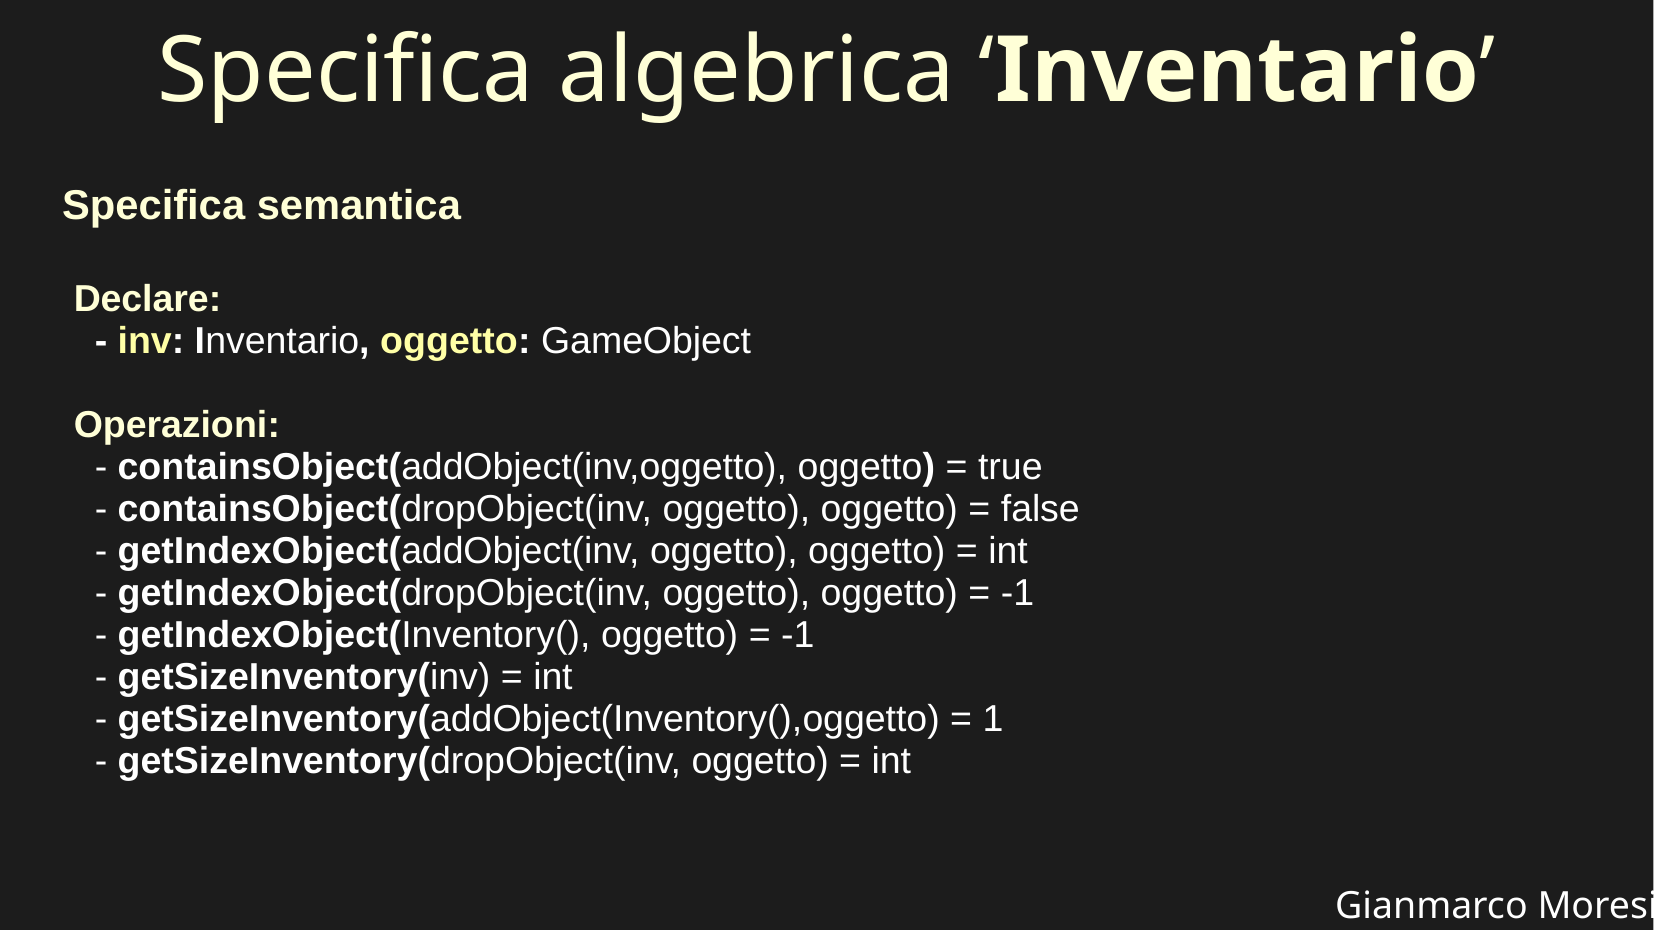

# Specifica algebrica ‘Inventario’
Specifica semantica
Declare:
 - inv: Inventario, oggetto: GameObject
Operazioni:
 - containsObject(addObject(inv,oggetto), oggetto) = true
 - containsObject(dropObject(inv, oggetto), oggetto) = false
 - getIndexObject(addObject(inv, oggetto), oggetto) = int
 - getIndexObject(dropObject(inv, oggetto), oggetto) = -1
 - getIndexObject(Inventory(), oggetto) = -1
 - getSizeInventory(inv) = int
 - getSizeInventory(addObject(Inventory(),oggetto) = 1
 - getSizeInventory(dropObject(inv, oggetto) = int
Gianmarco Moresi